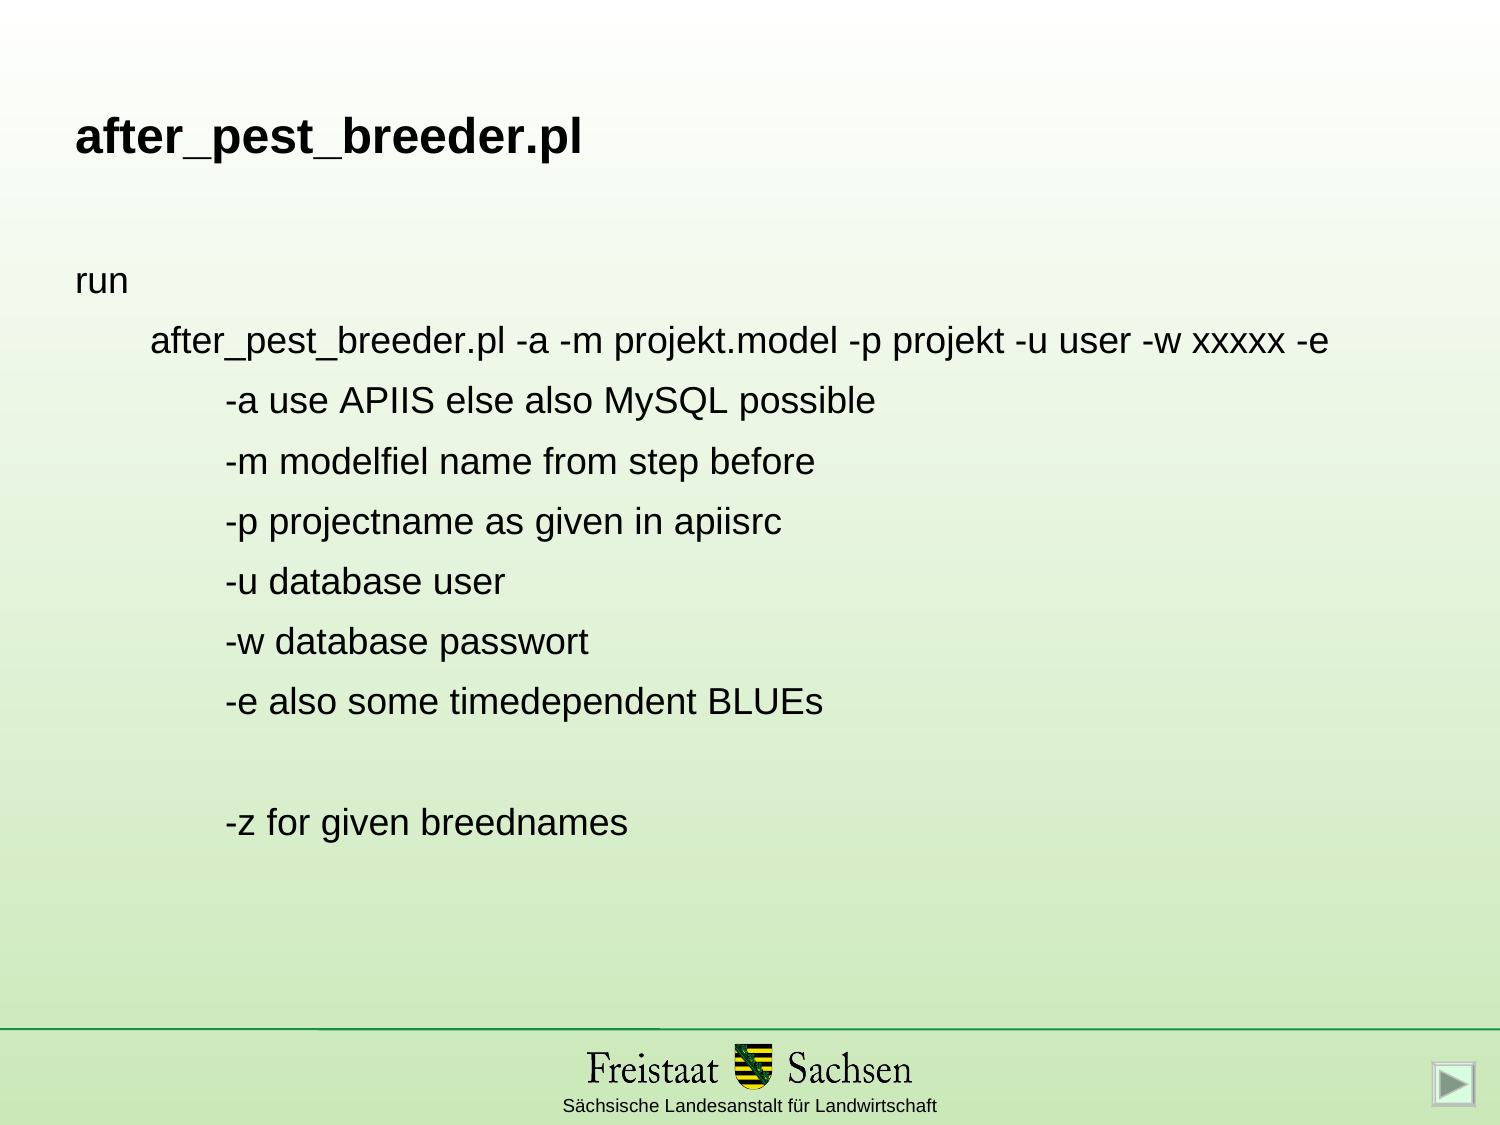

# after_pest_breeder.pl
run
after_pest_breeder.pl -a -m projekt.model -p projekt -u user -w xxxxx -e
-a use APIIS else also MySQL possible
-m modelfiel name from step before
-p projectname as given in apiisrc
-u database user
-w database passwort
-e also some timedependent BLUEs
-z for given breednames